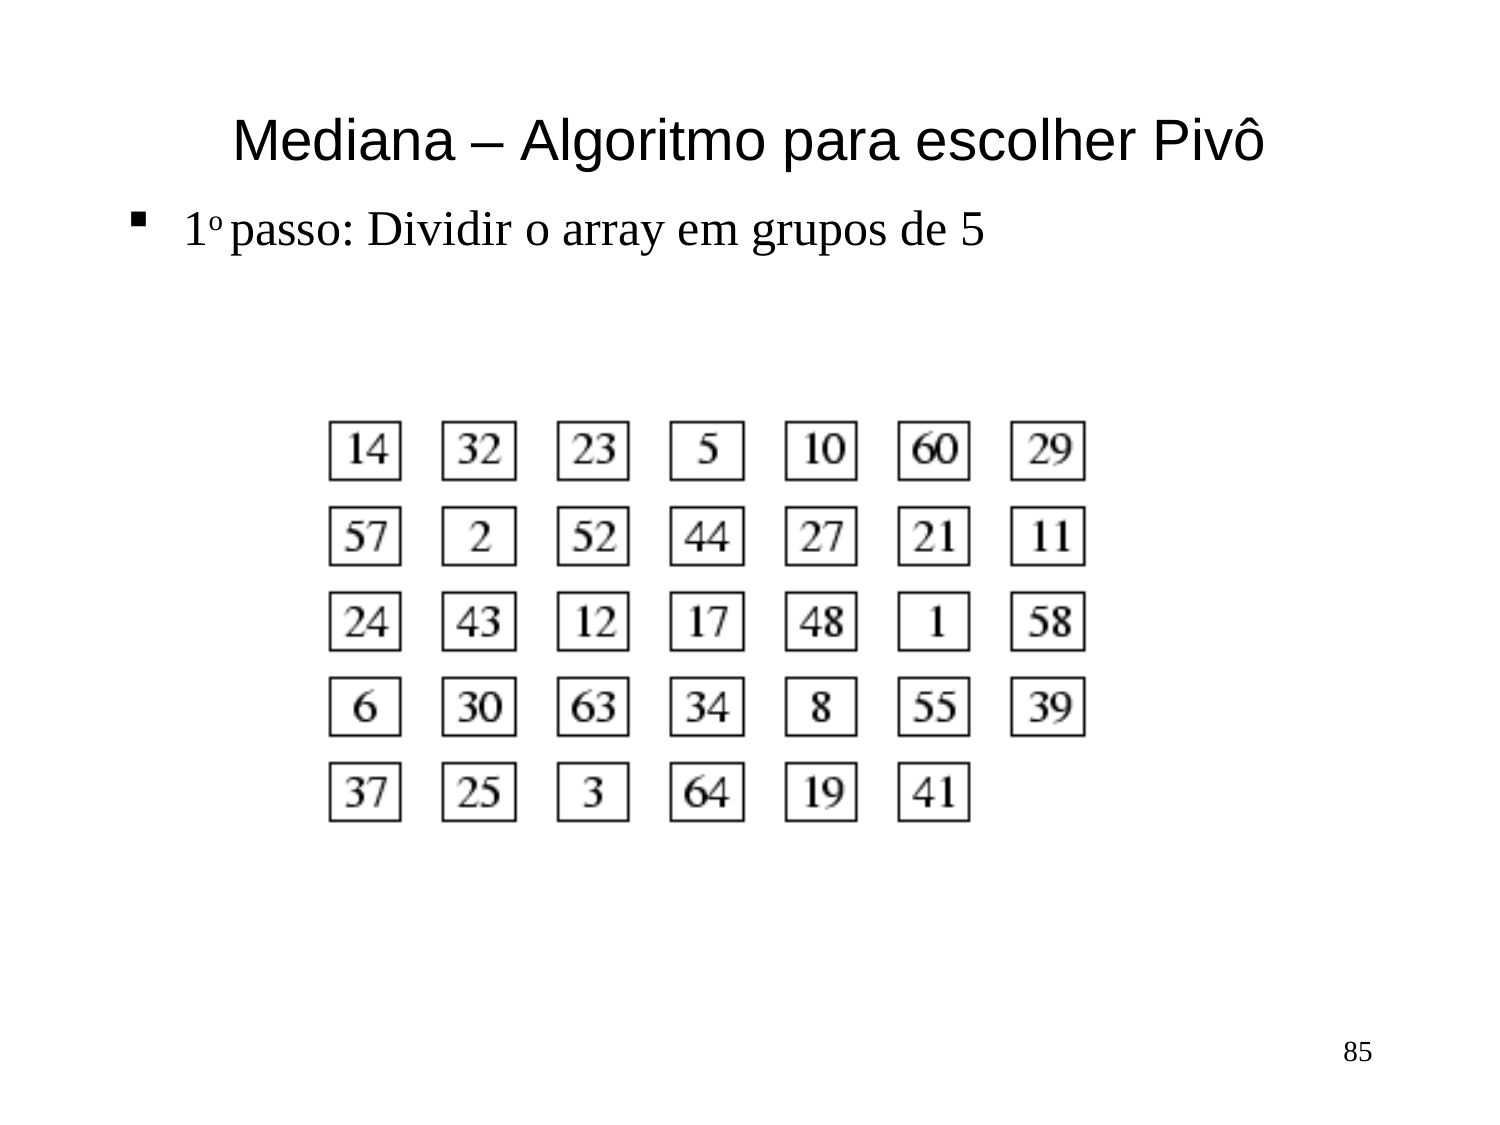

# Mediana – Algoritmo para escolher Pivô
1o passo: Dividir o array em grupos de 5
85